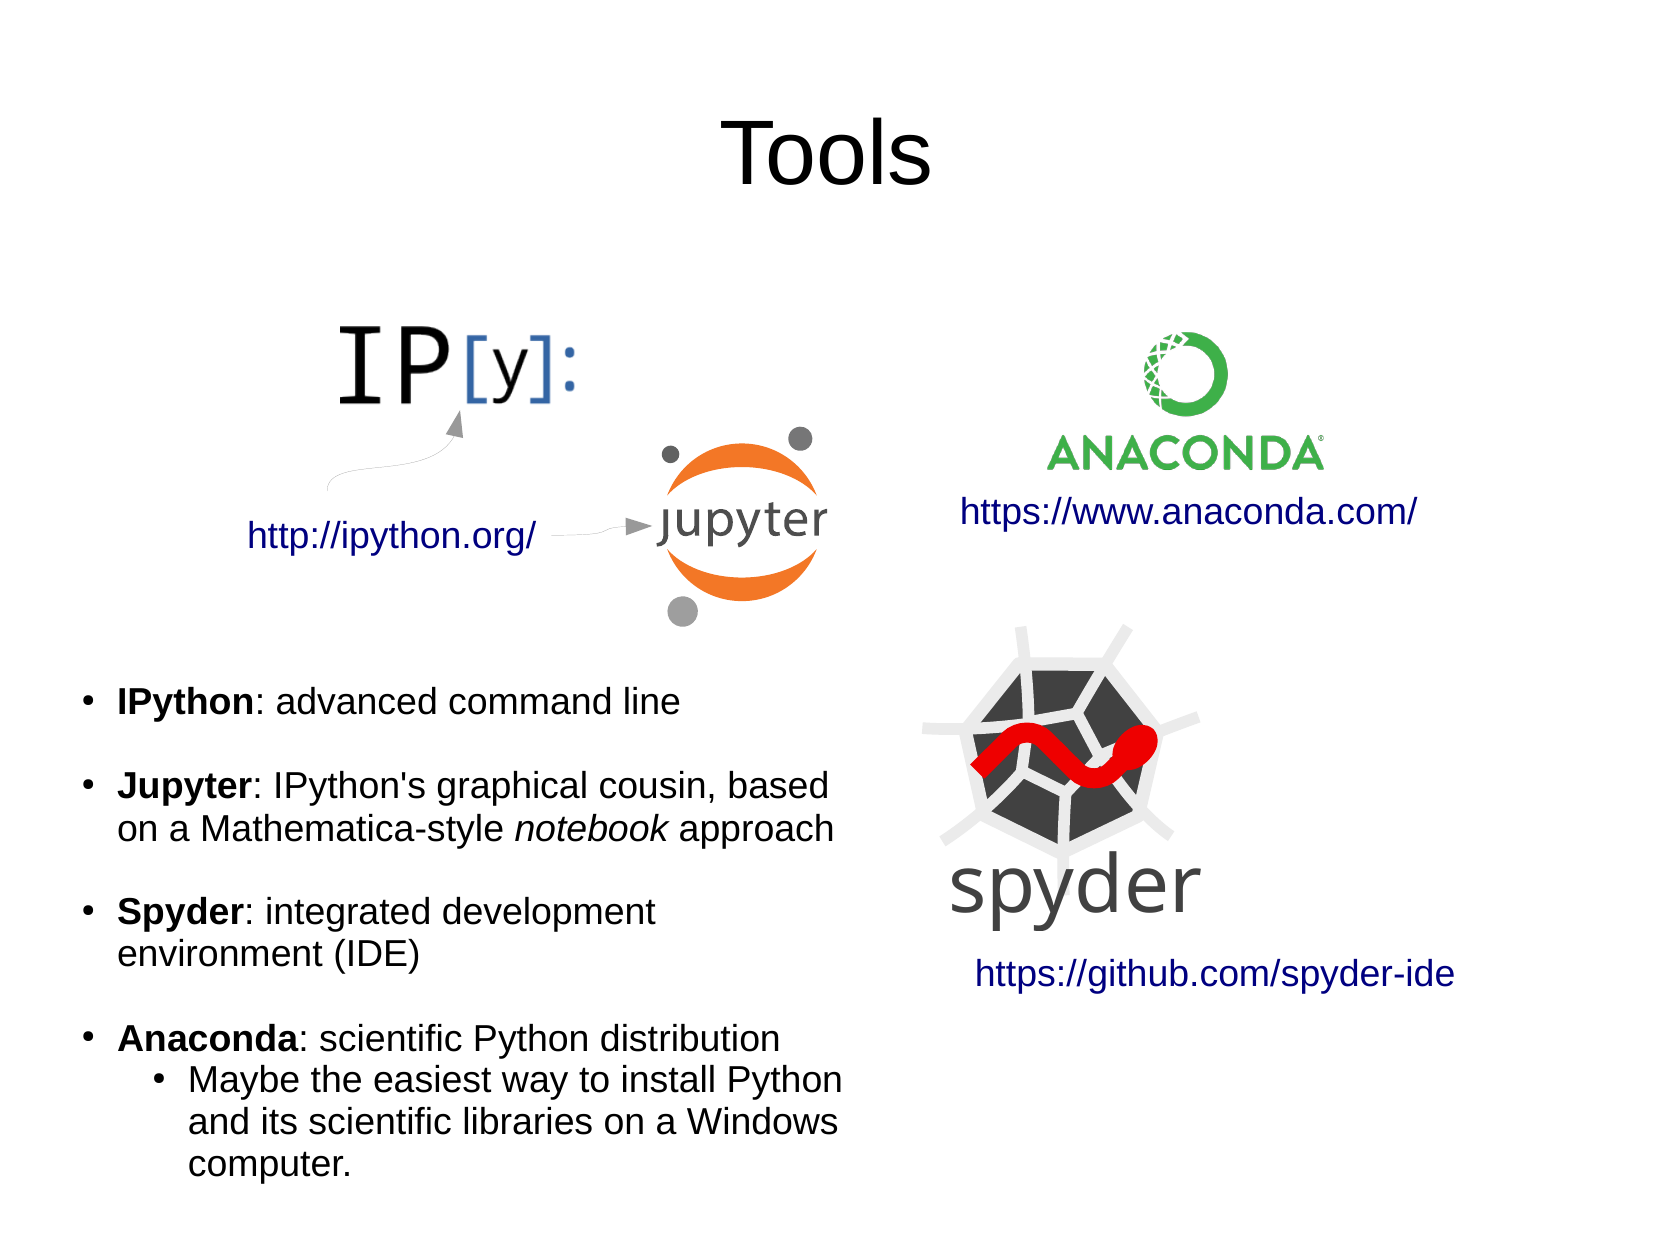

# Tools
https://www.anaconda.com/
http://ipython.org/
IPython: advanced command line
Jupyter: IPython's graphical cousin, based on a Mathematica-style notebook approach
Spyder: integrated development environment (IDE)
Anaconda: scientific Python distribution
Maybe the easiest way to install Python and its scientific libraries on a Windows computer.
https://github.com/spyder-ide